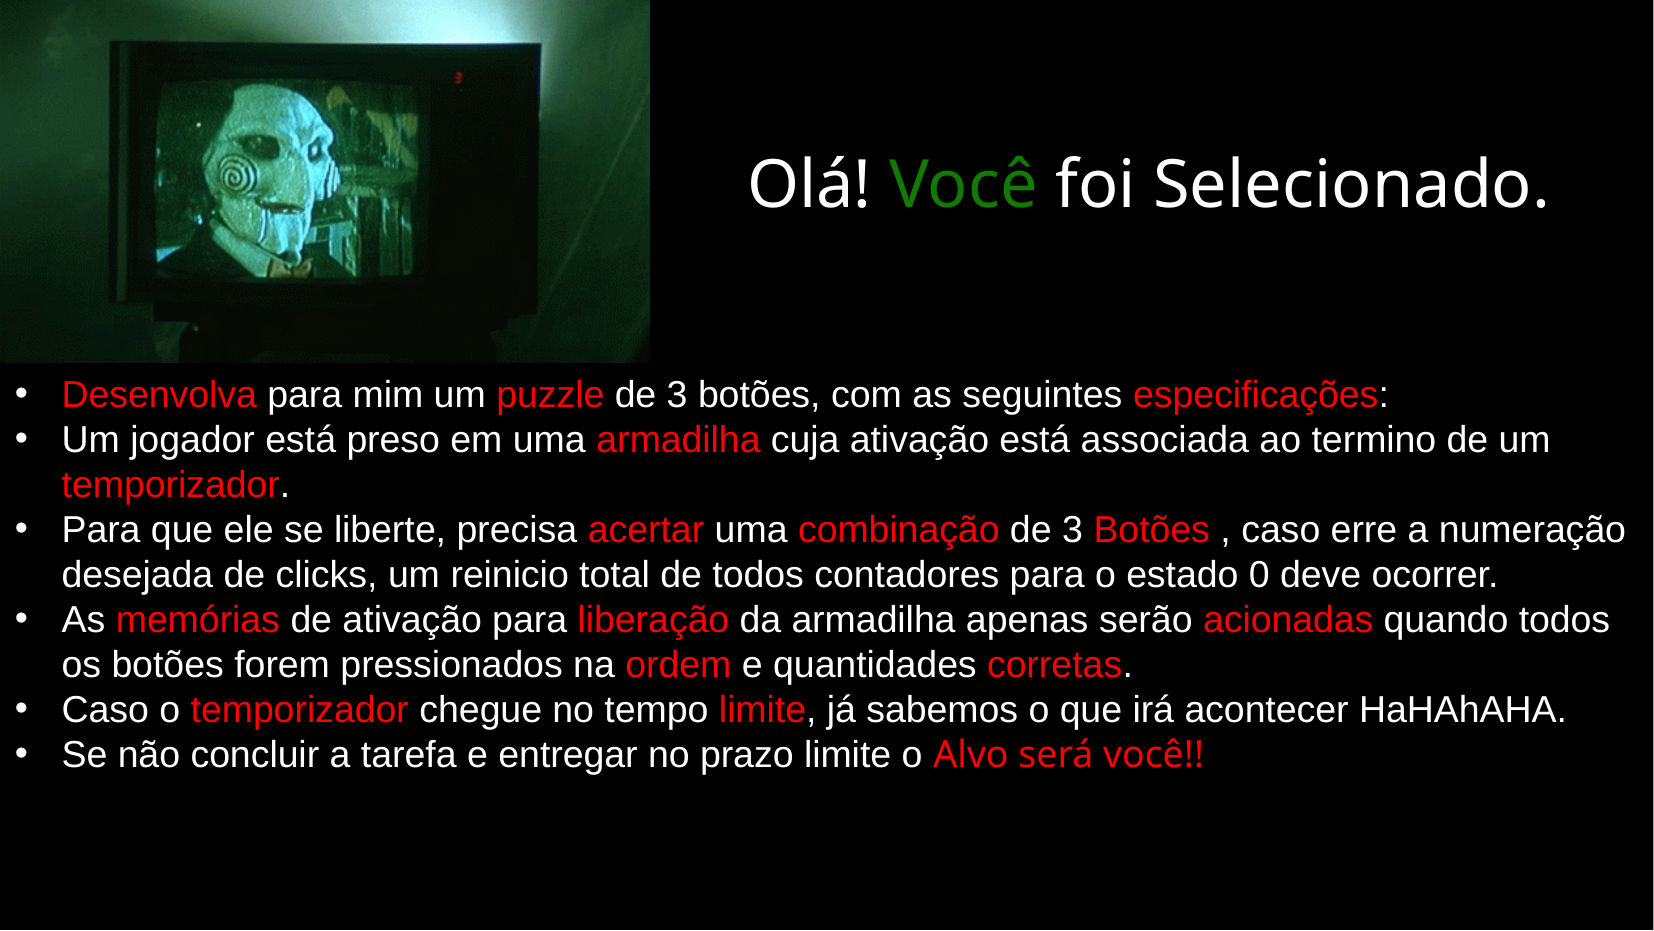

Olá! Você foi Selecionado.
Desenvolva para mim um puzzle de 3 botões, com as seguintes especificações:
Um jogador está preso em uma armadilha cuja ativação está associada ao termino de um temporizador.
Para que ele se liberte, precisa acertar uma combinação de 3 Botões , caso erre a numeração desejada de clicks, um reinicio total de todos contadores para o estado 0 deve ocorrer.
As memórias de ativação para liberação da armadilha apenas serão acionadas quando todos os botões forem pressionados na ordem e quantidades corretas.
Caso o temporizador chegue no tempo limite, já sabemos o que irá acontecer HaHAhAHA.
Se não concluir a tarefa e entregar no prazo limite o Alvo será você!!